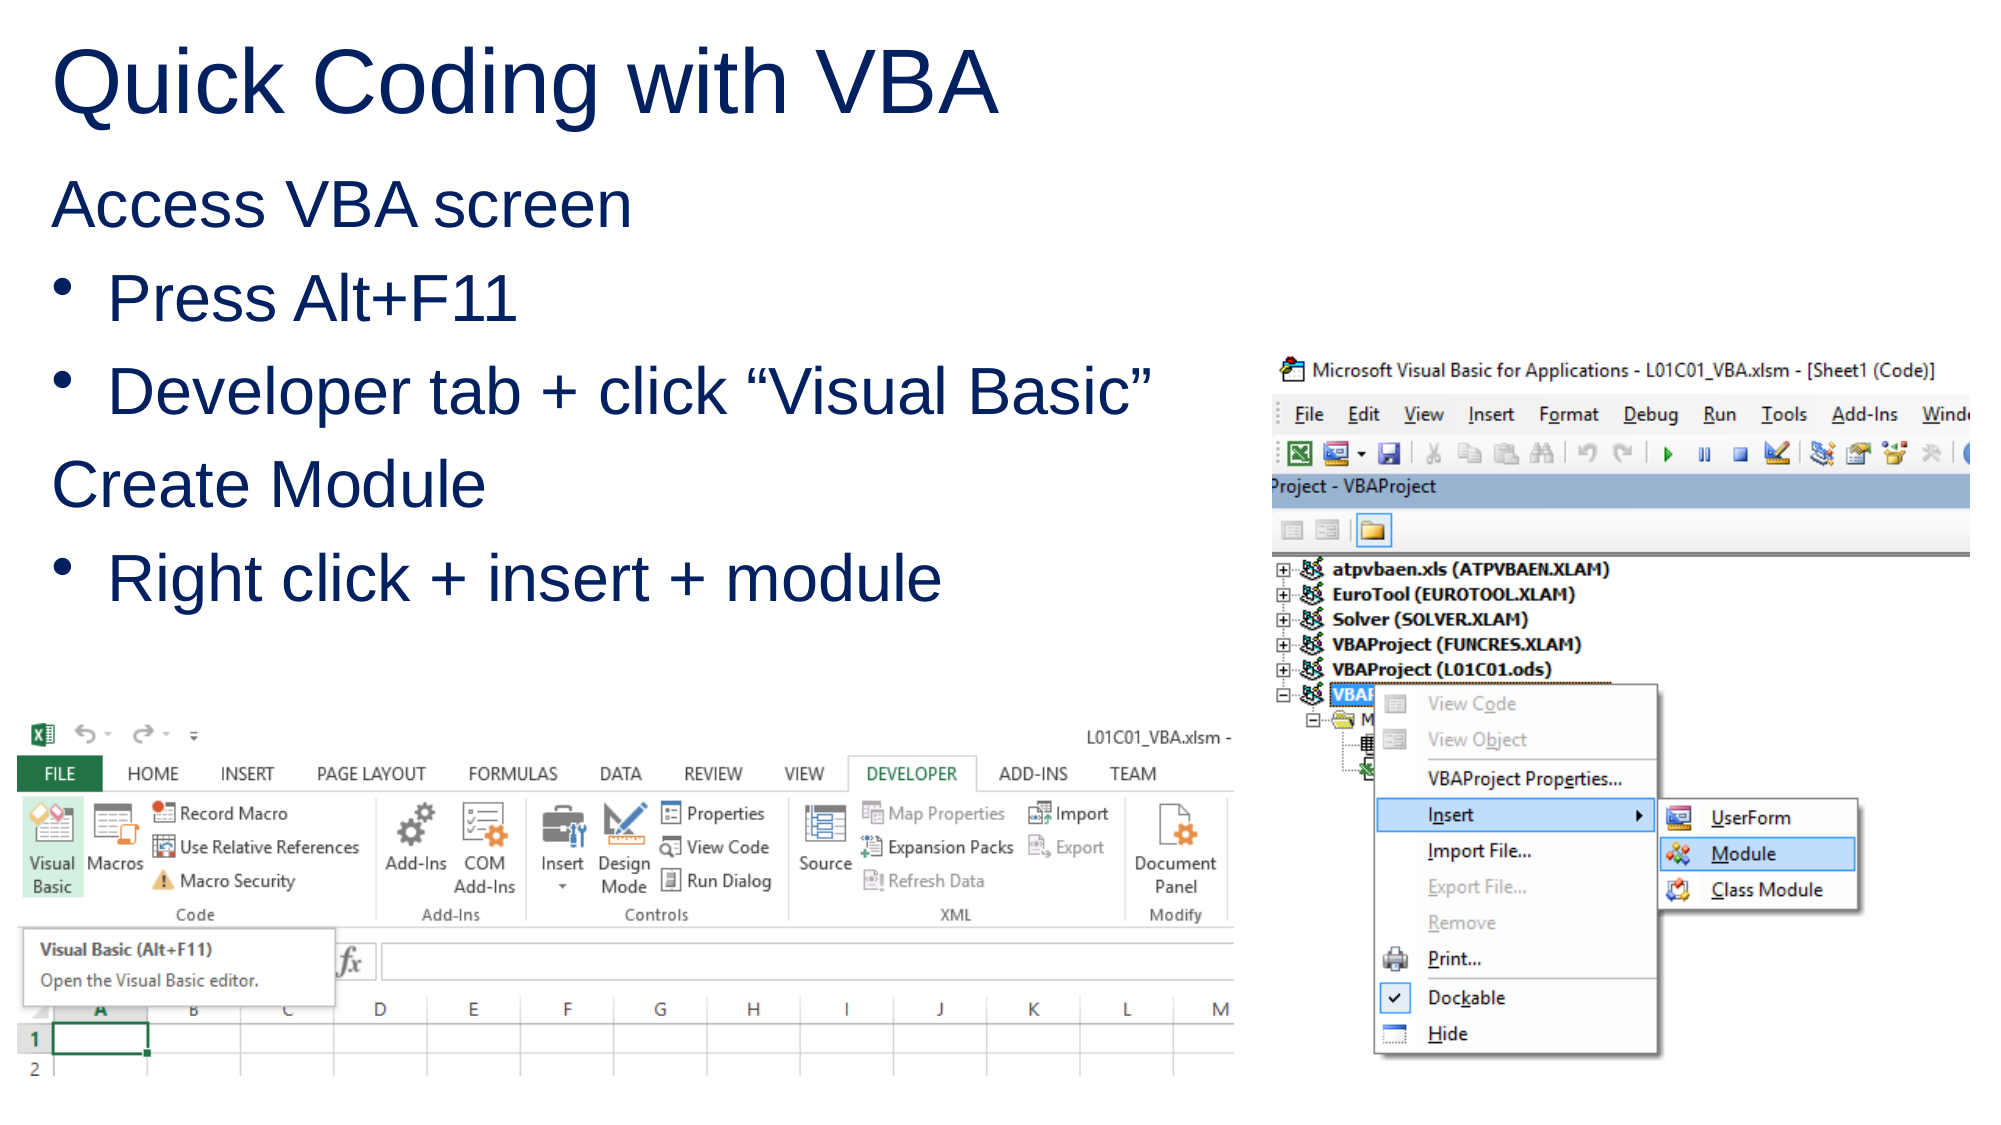

# Quick Coding with VBA
Access VBA screen
Press Alt+F11
Developer tab + click “Visual Basic”
Create Module
Right click + insert + module